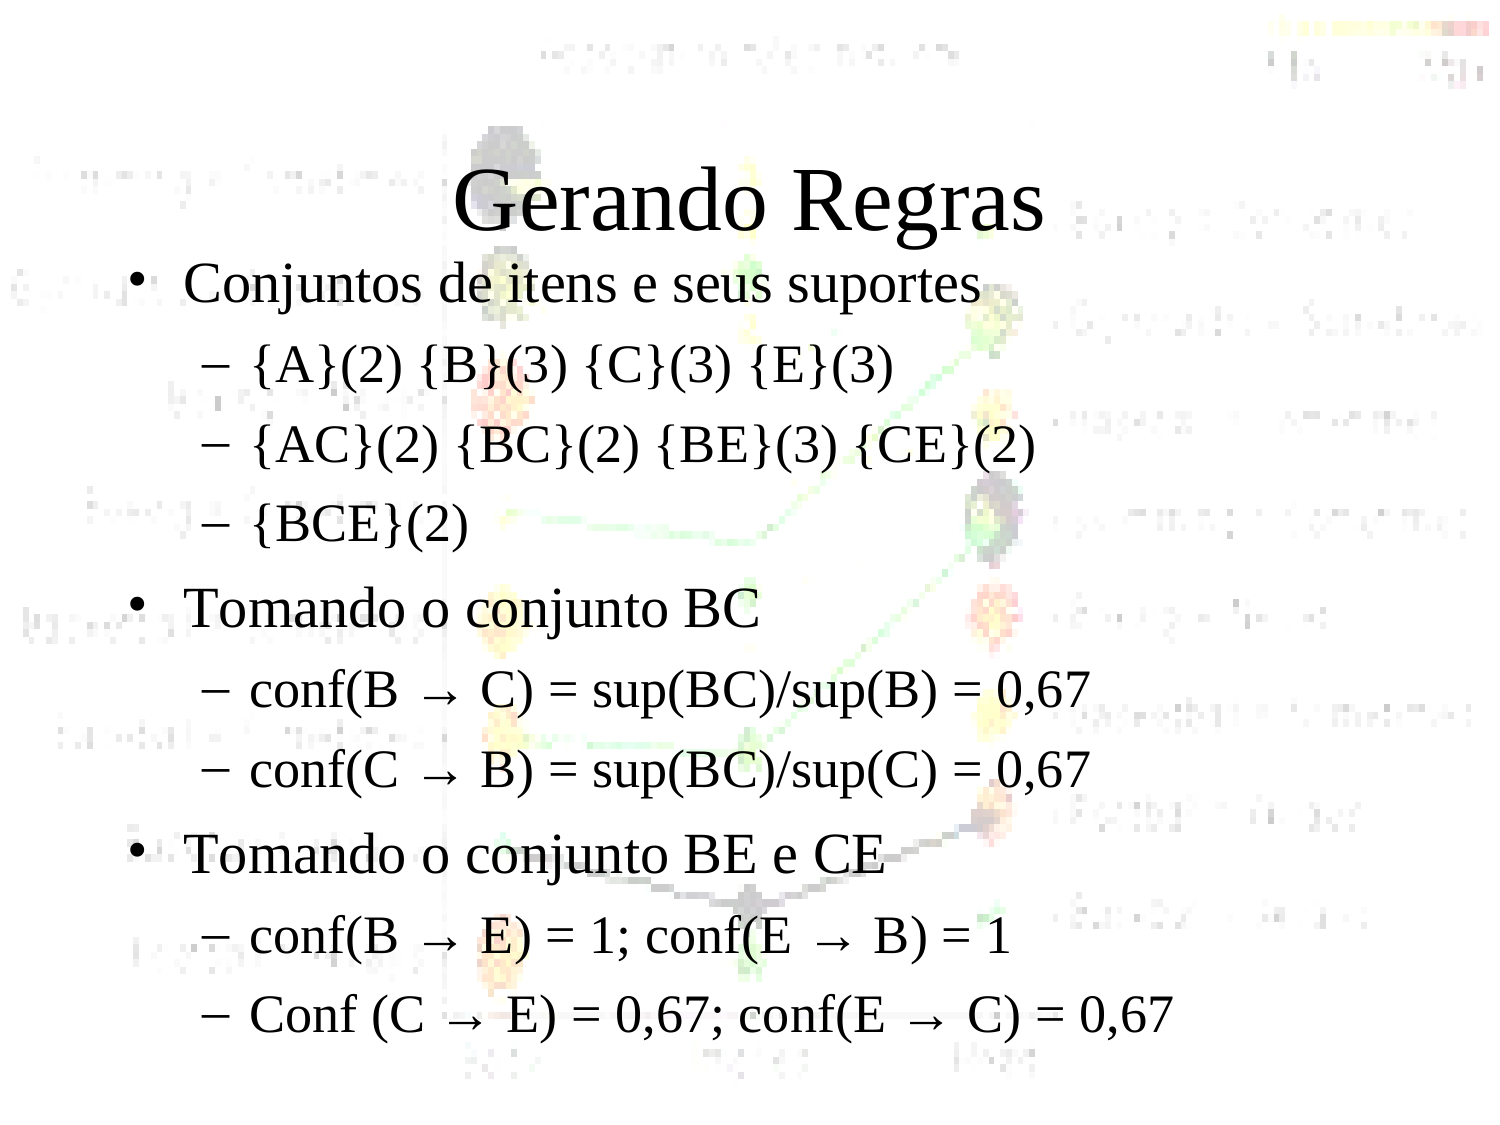

# Gerando Regras
Conjuntos de itens e seus suportes
{A}(2) {B}(3) {C}(3) {E}(3)
{AC}(2) {BC}(2) {BE}(3) {CE}(2)
{BCE}(2)
Tomando o conjunto BC
conf(B → C) = sup(BC)/sup(B) = 0,67
conf(C → B) = sup(BC)/sup(C) = 0,67
Tomando o conjunto BE e CE
conf(B → E) = 1; conf(E → B) = 1
Conf (C → E) = 0,67; conf(E → C) = 0,67